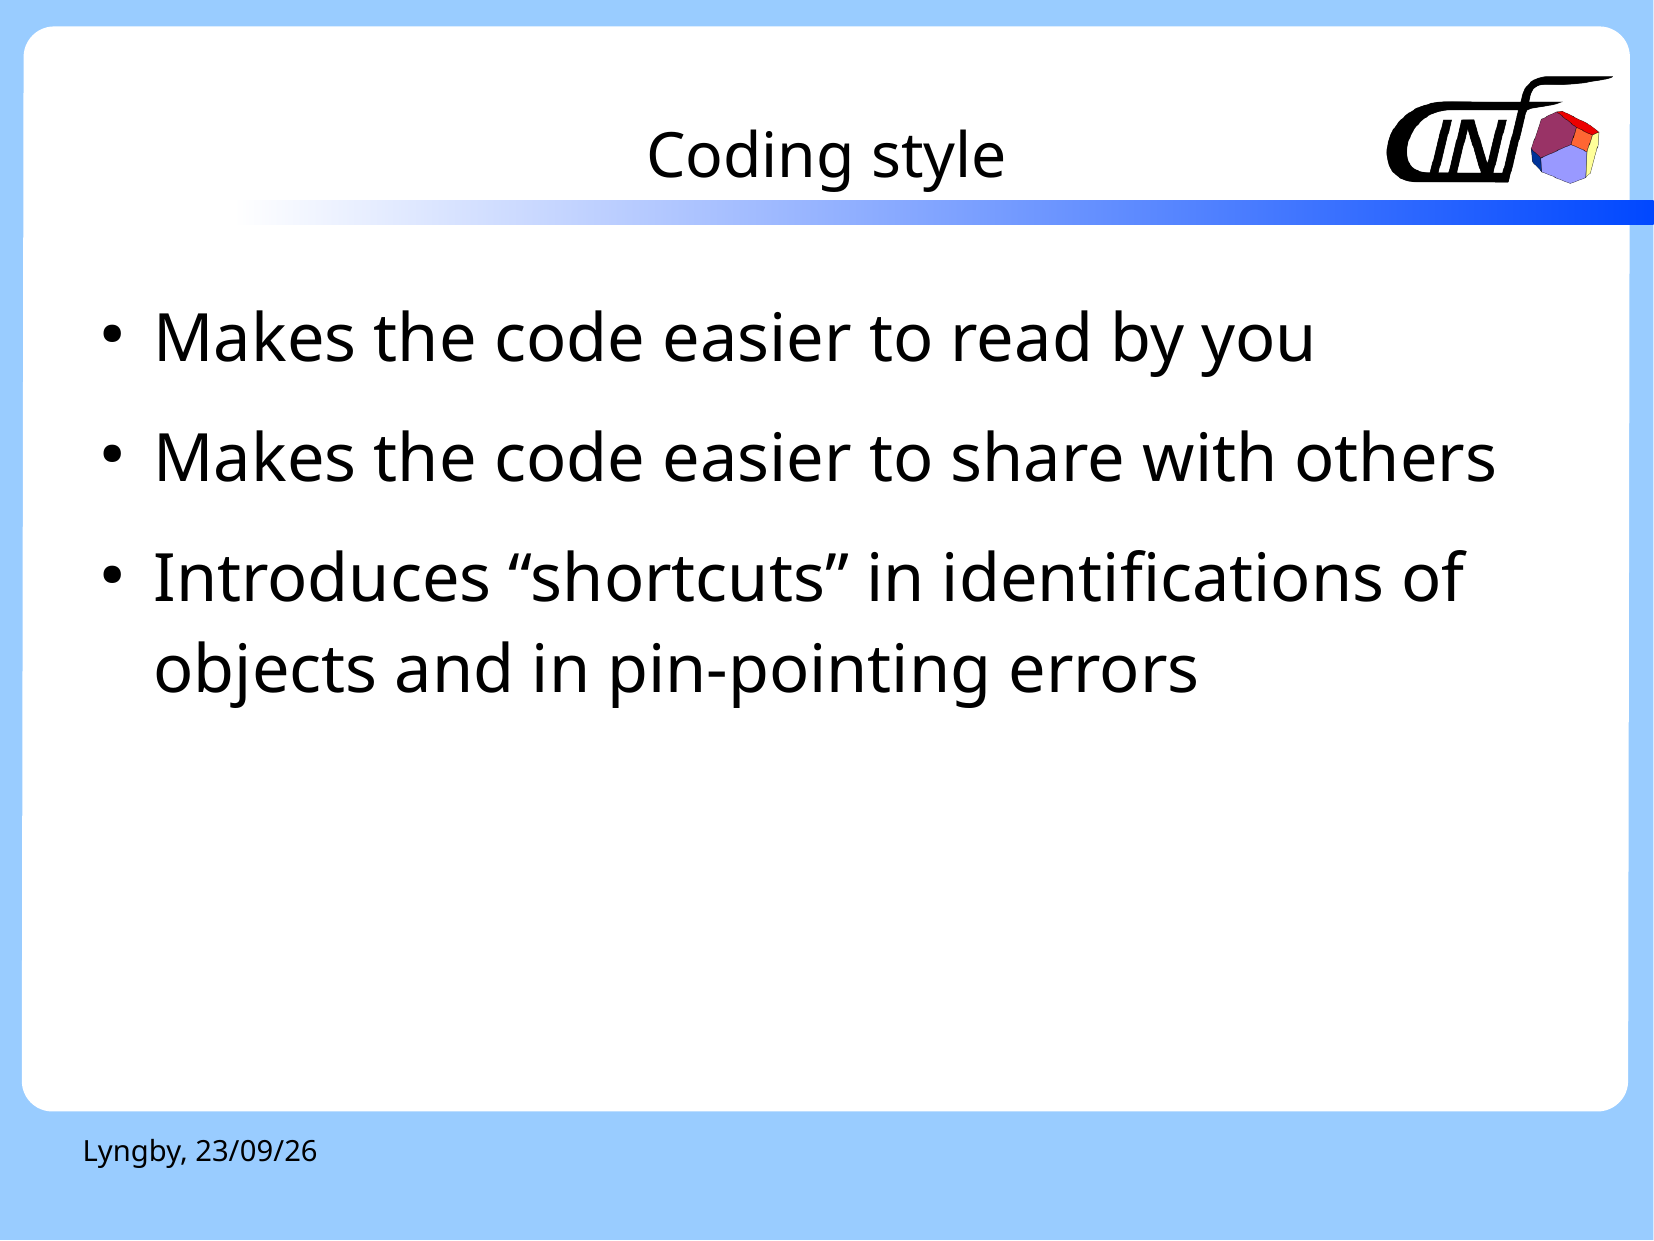

# Coding style
Makes the code easier to read by you
Makes the code easier to share with others
Introduces “shortcuts” in identifications of objects and in pin-pointing errors